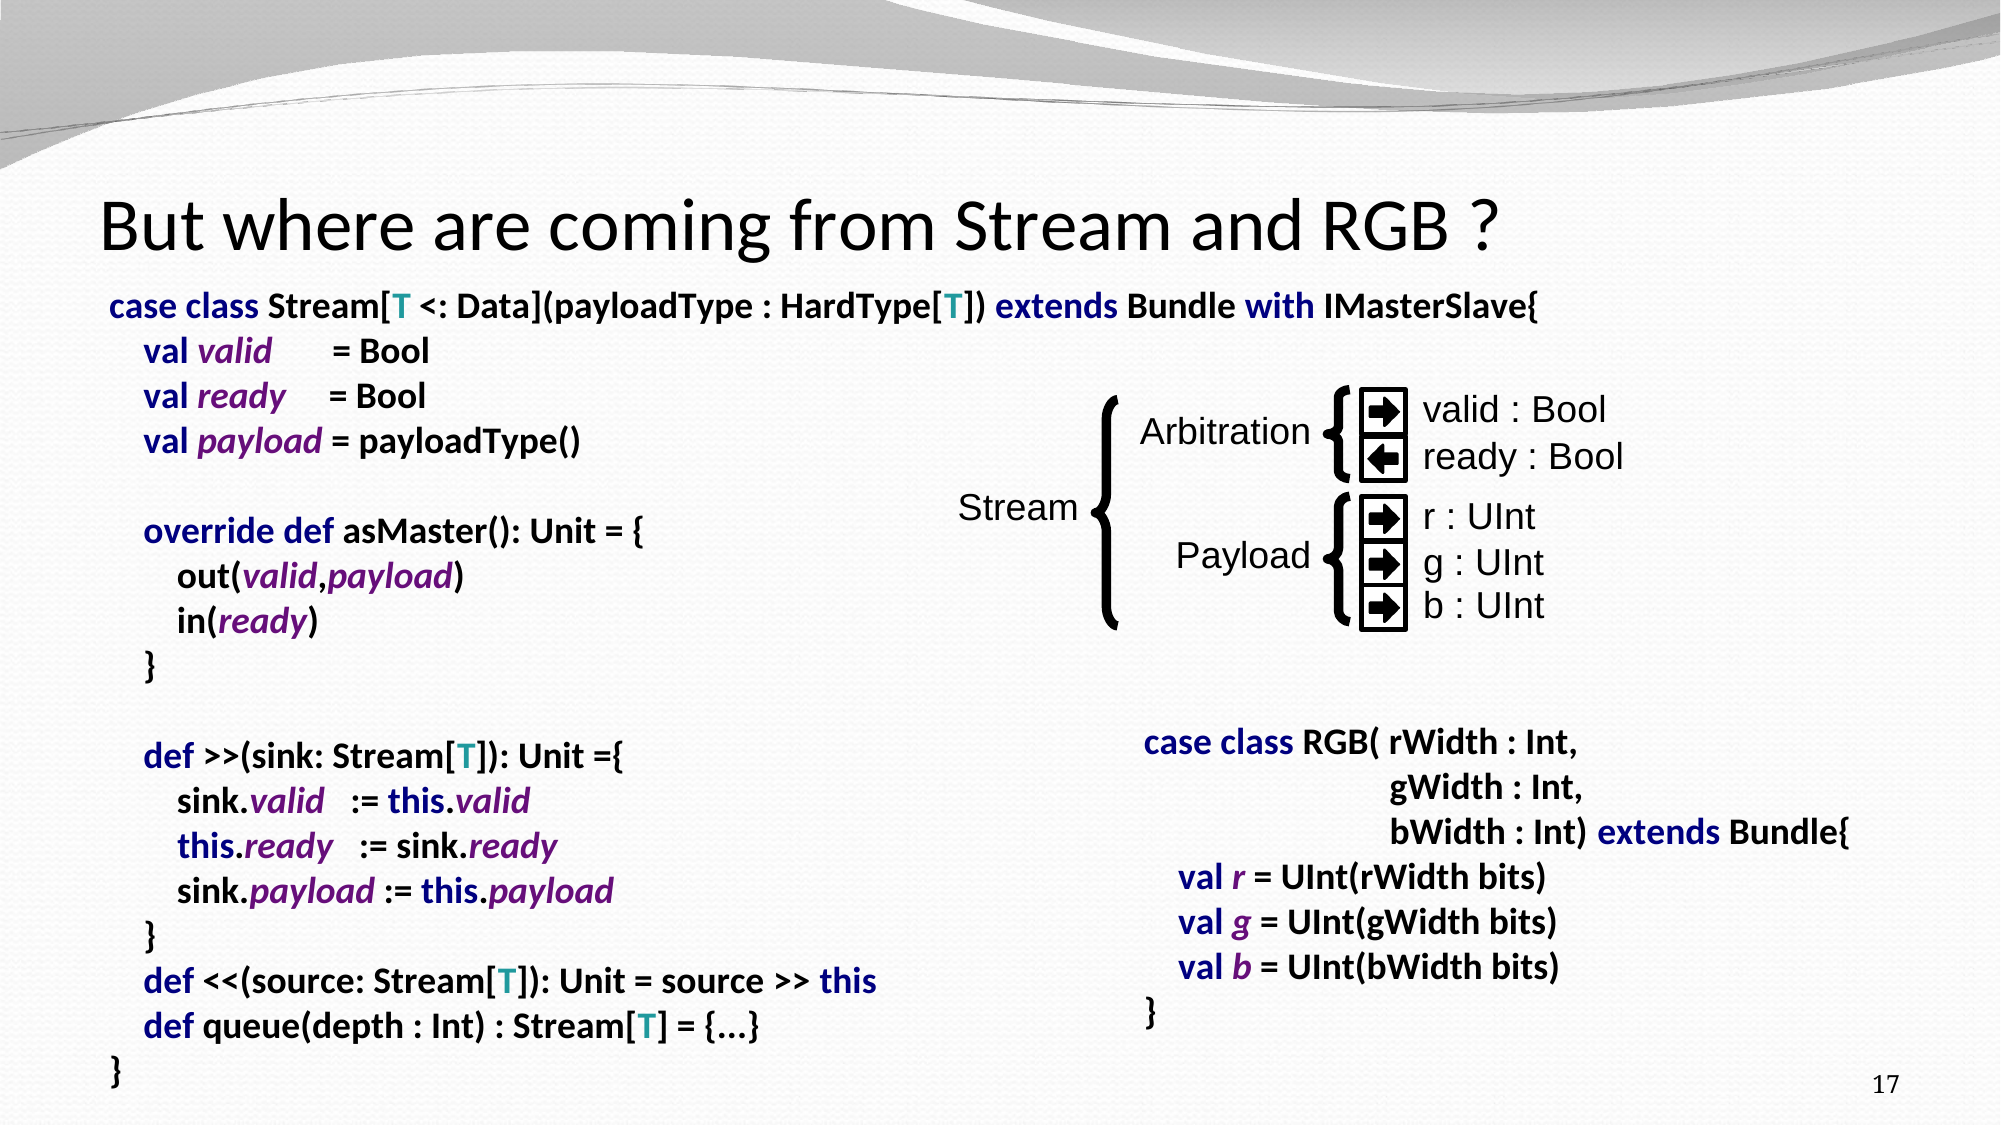

# But where are coming from Stream and RGB ?
case class Stream[T <: Data](payloadType : HardType[T]) extends Bundle with IMasterSlave{
 val valid = Bool
 val ready = Bool
 val payload = payloadType()
 override def asMaster(): Unit = {
 out(valid,payload)
 in(ready)
 }
 def >>(sink: Stream[T]): Unit ={
 sink.valid := this.valid
 this.ready := sink.ready
 sink.payload := this.payload
 }
 def <<(source: Stream[T]): Unit = source >> this
 def queue(depth : Int) : Stream[T] = {...}
}
case class RGB( rWidth : Int,
 gWidth : Int,
 bWidth : Int) extends Bundle{
 val r = UInt(rWidth bits)
 val g = UInt(gWidth bits)
 val b = UInt(bWidth bits)
}